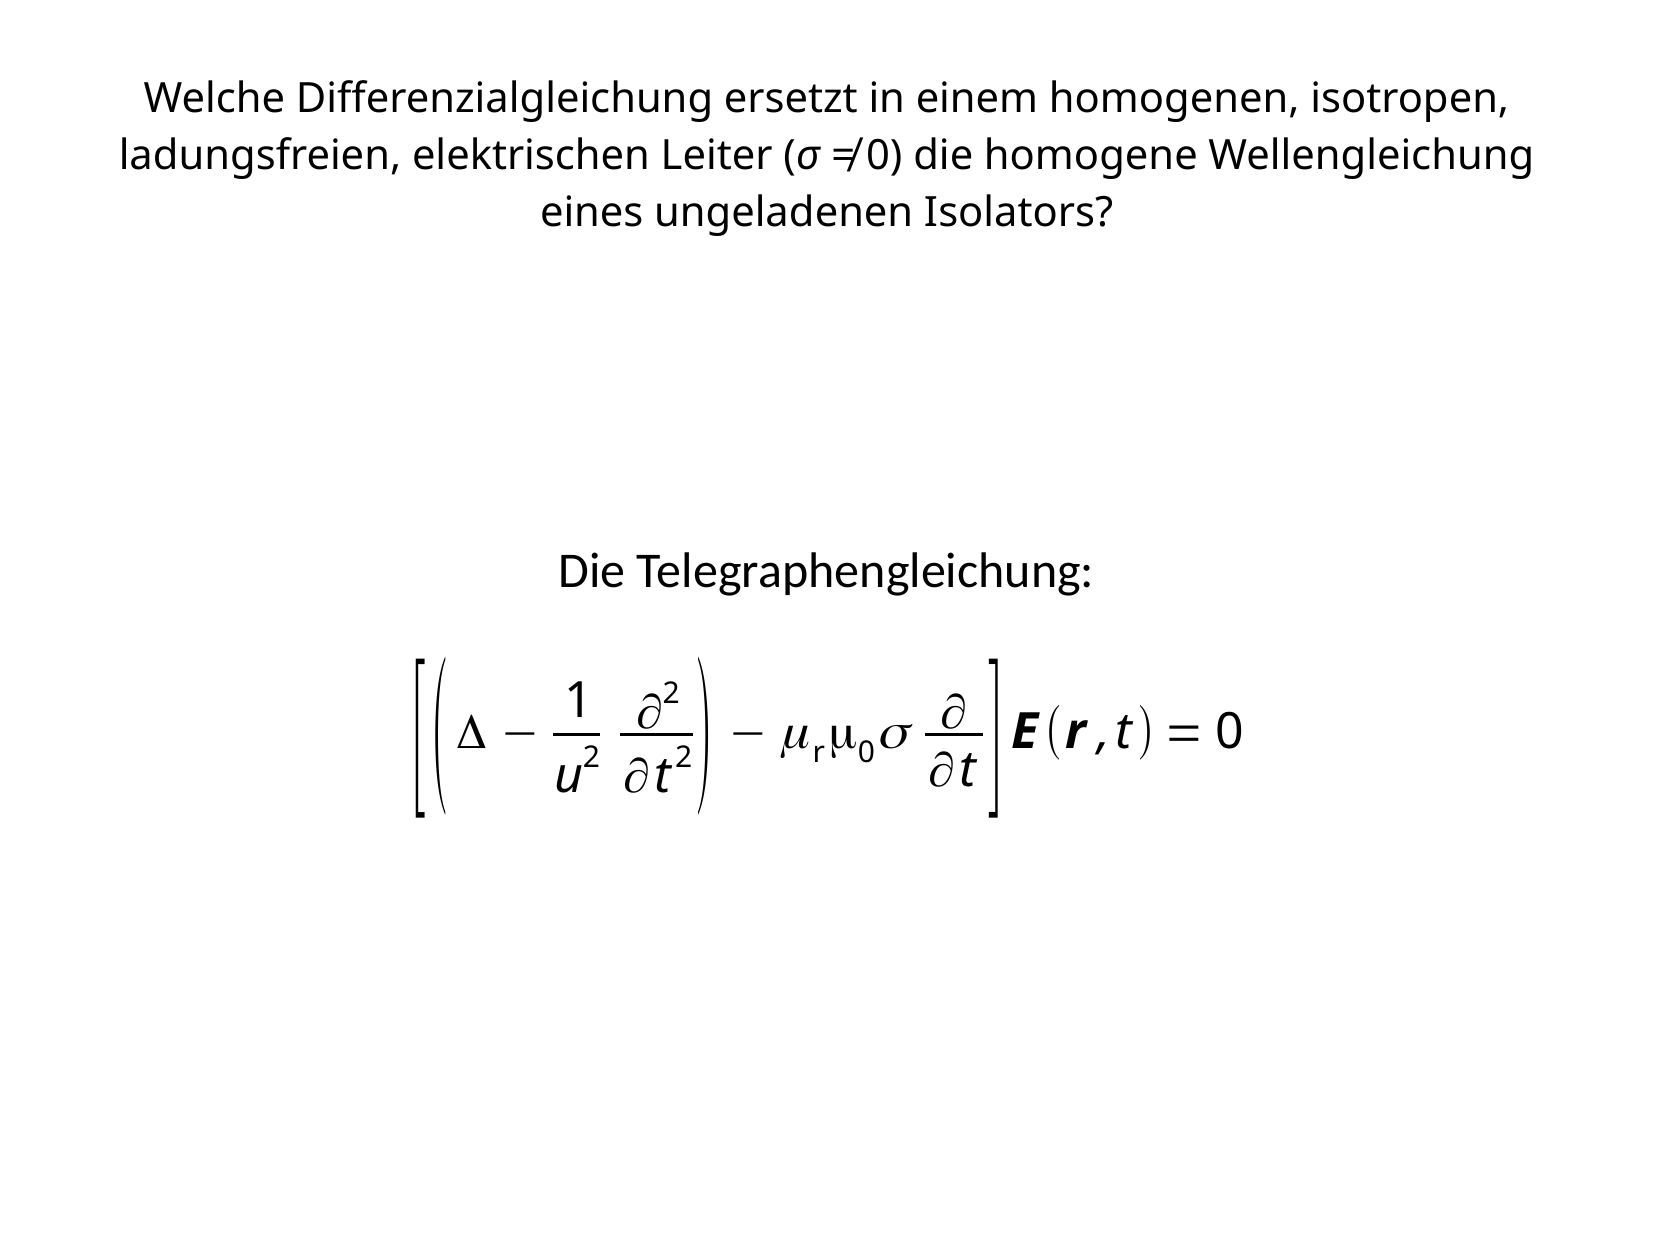

# Welche Differenzialgleichung ersetzt in einem homogenen, isotropen, ladungsfreien, elektrischen Leiter (σ ≠ 0) die homogene Wellengleichung eines ungeladenen Isolators?
Die Telegraphengleichung: